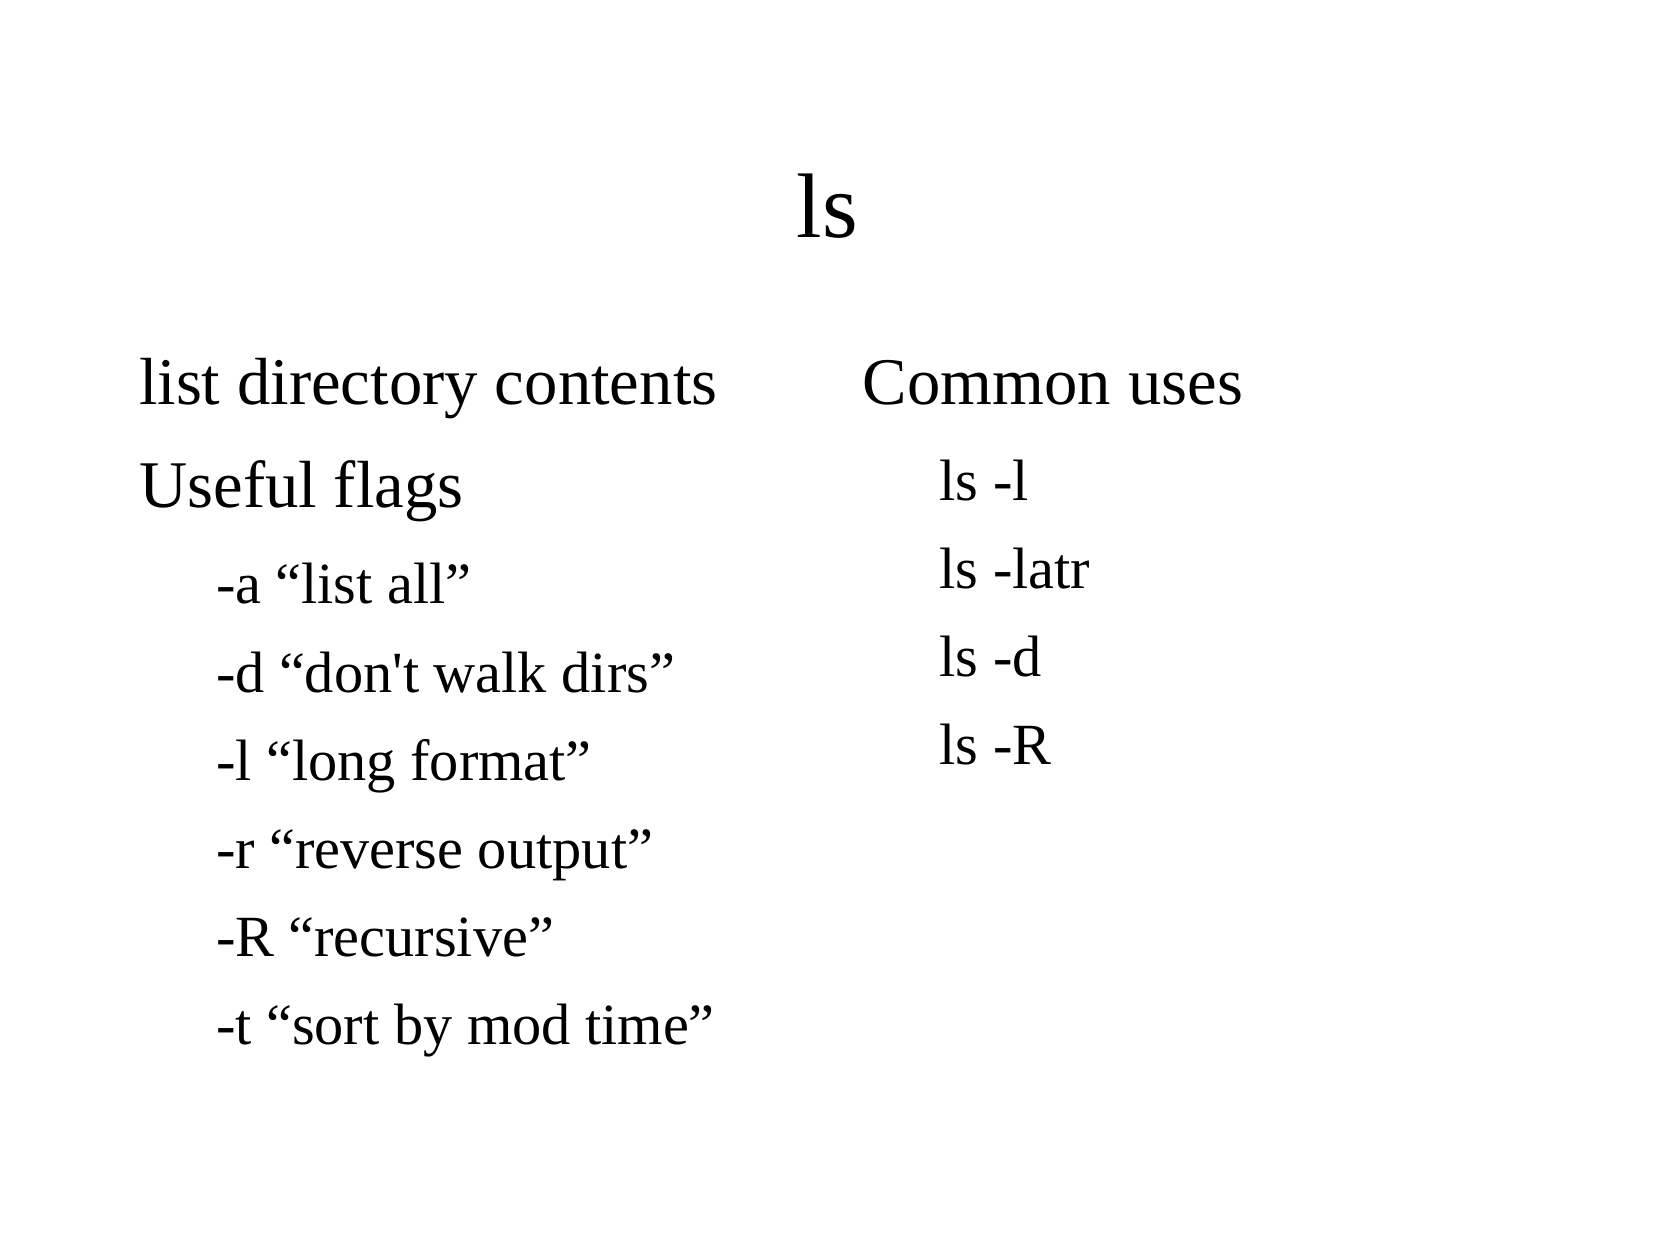

# ls
list directory contents
Useful flags
-a “list all”
-d “don't walk dirs”
-l “long format”
-r “reverse output”
-R “recursive”
-t “sort by mod time”
Common uses
ls -l
ls -latr
ls -d
ls -R